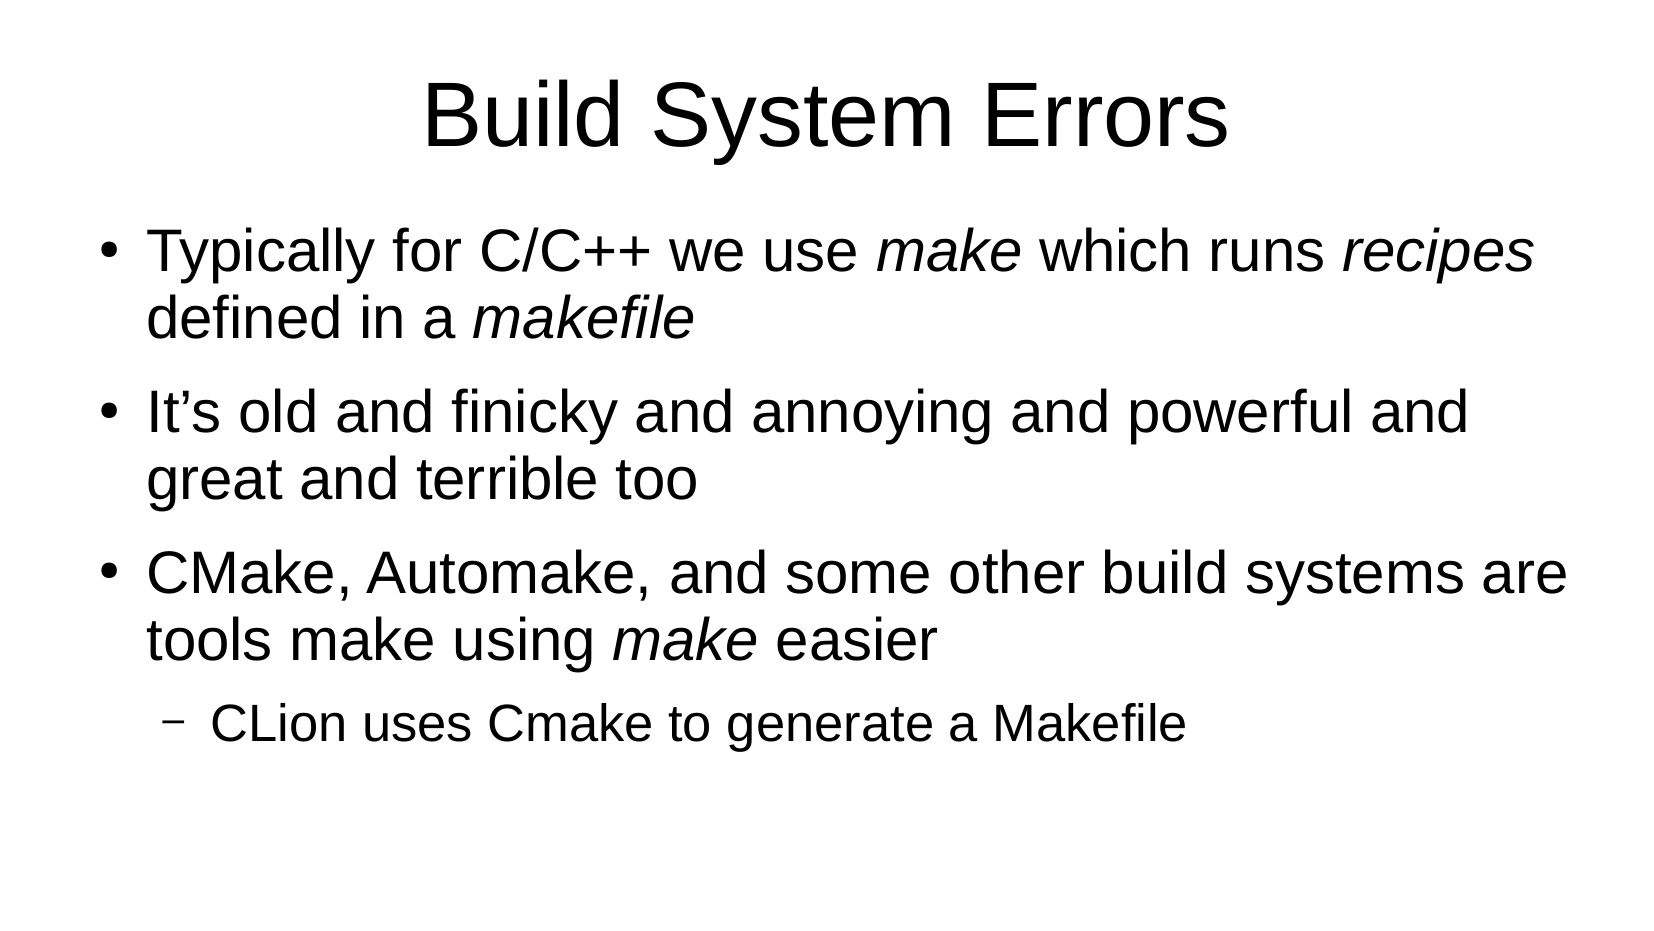

# Build System Errors
Typically for C/C++ we use make which runs recipes defined in a makefile
It’s old and finicky and annoying and powerful and great and terrible too
CMake, Automake, and some other build systems are tools make using make easier
CLion uses Cmake to generate a Makefile